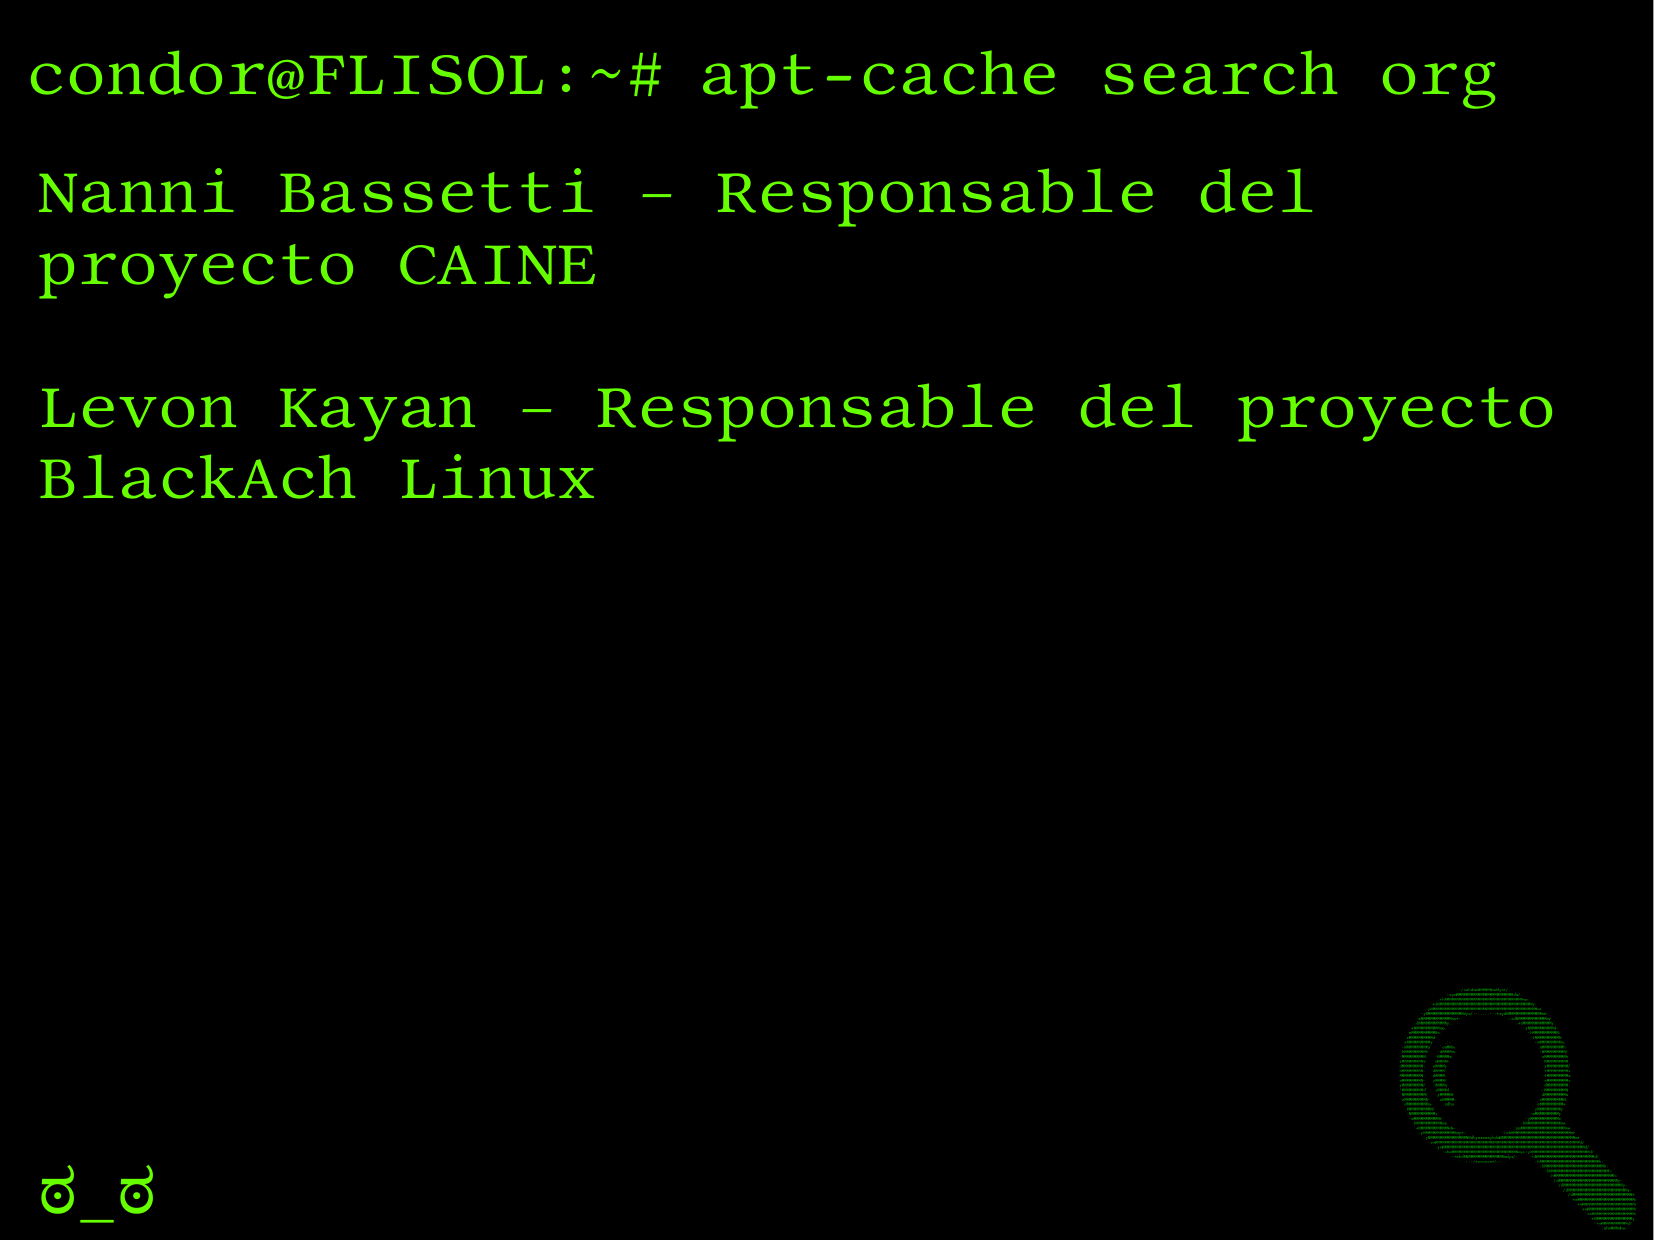

condor@FLISOL:~#
apt-cache search org
Nanni Bassetti – Responsable del proyecto CAINE
Levon Kayan – Responsable del proyecto BlackAch Linux
ಠ_ಠ